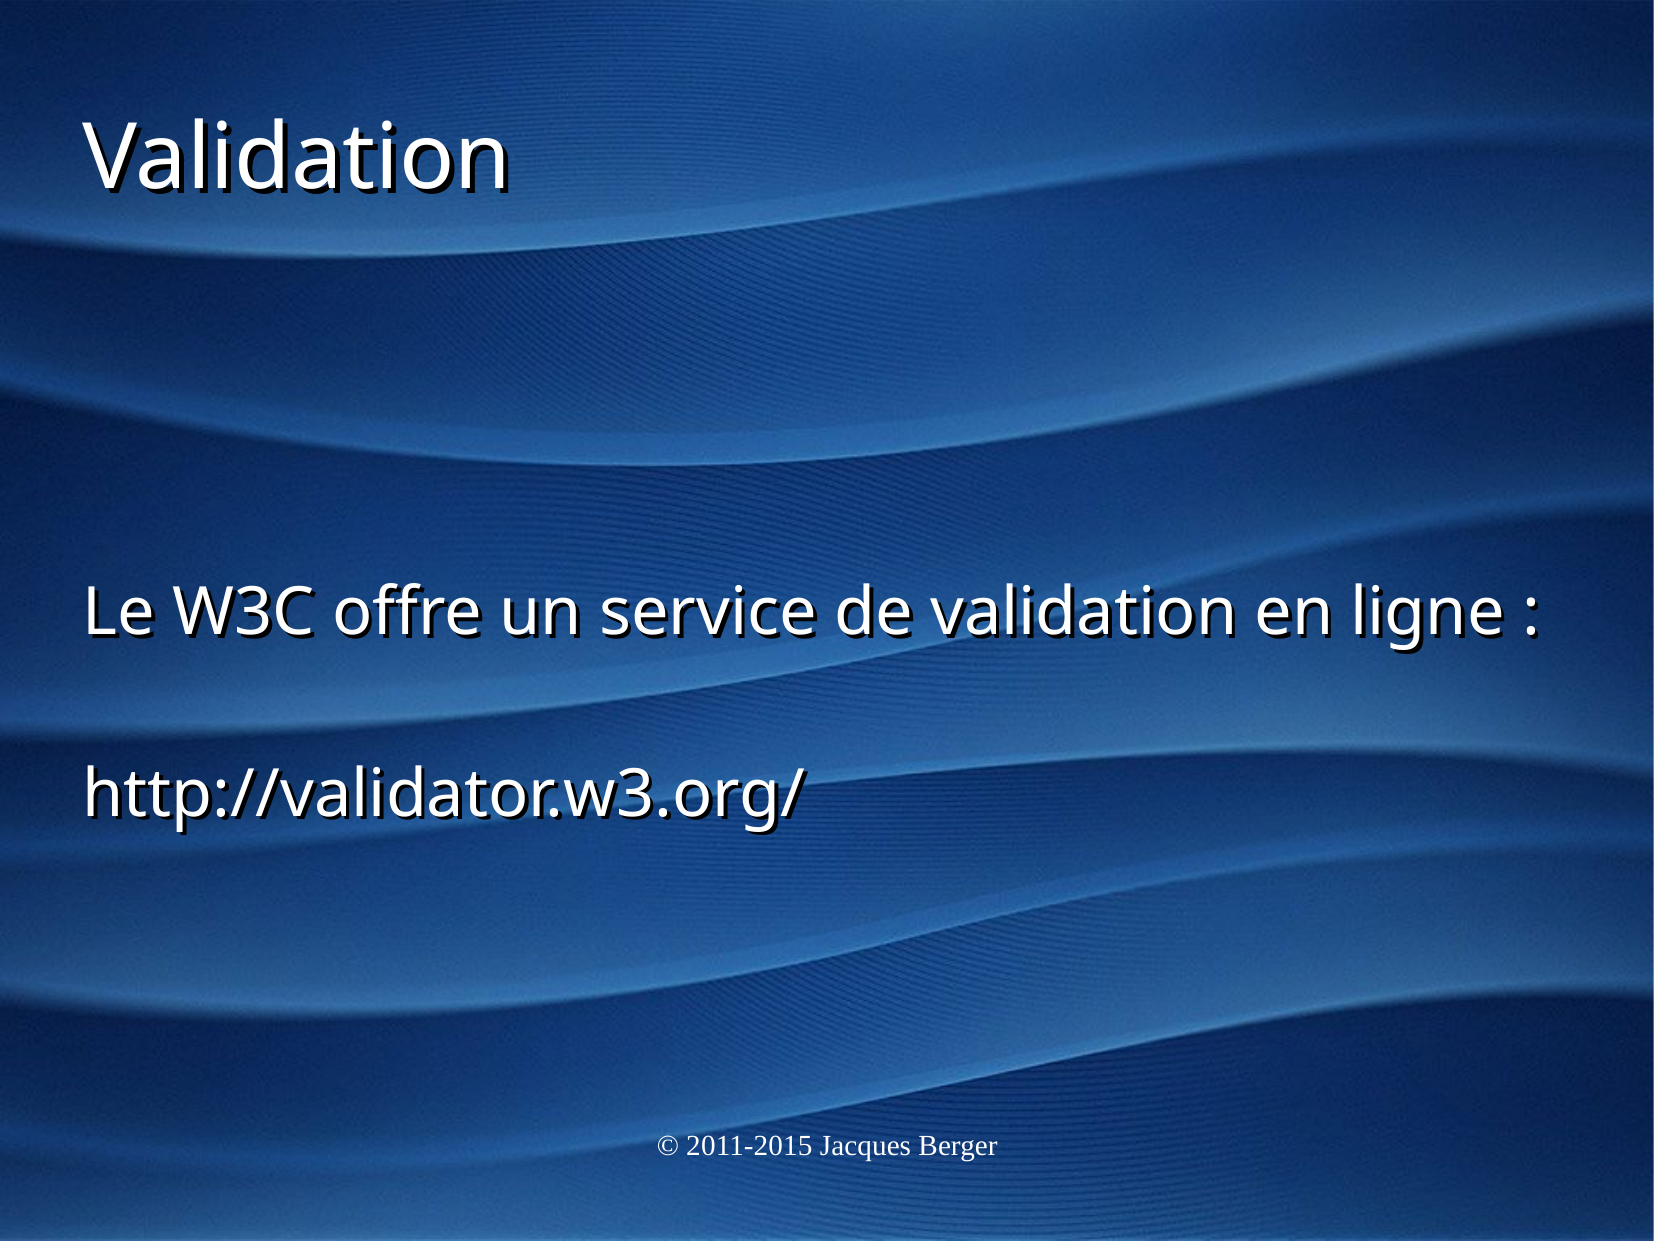

# Validation
Le W3C offre un service de validation en ligne :
http://validator.w3.org/
© 2011-2015 Jacques Berger